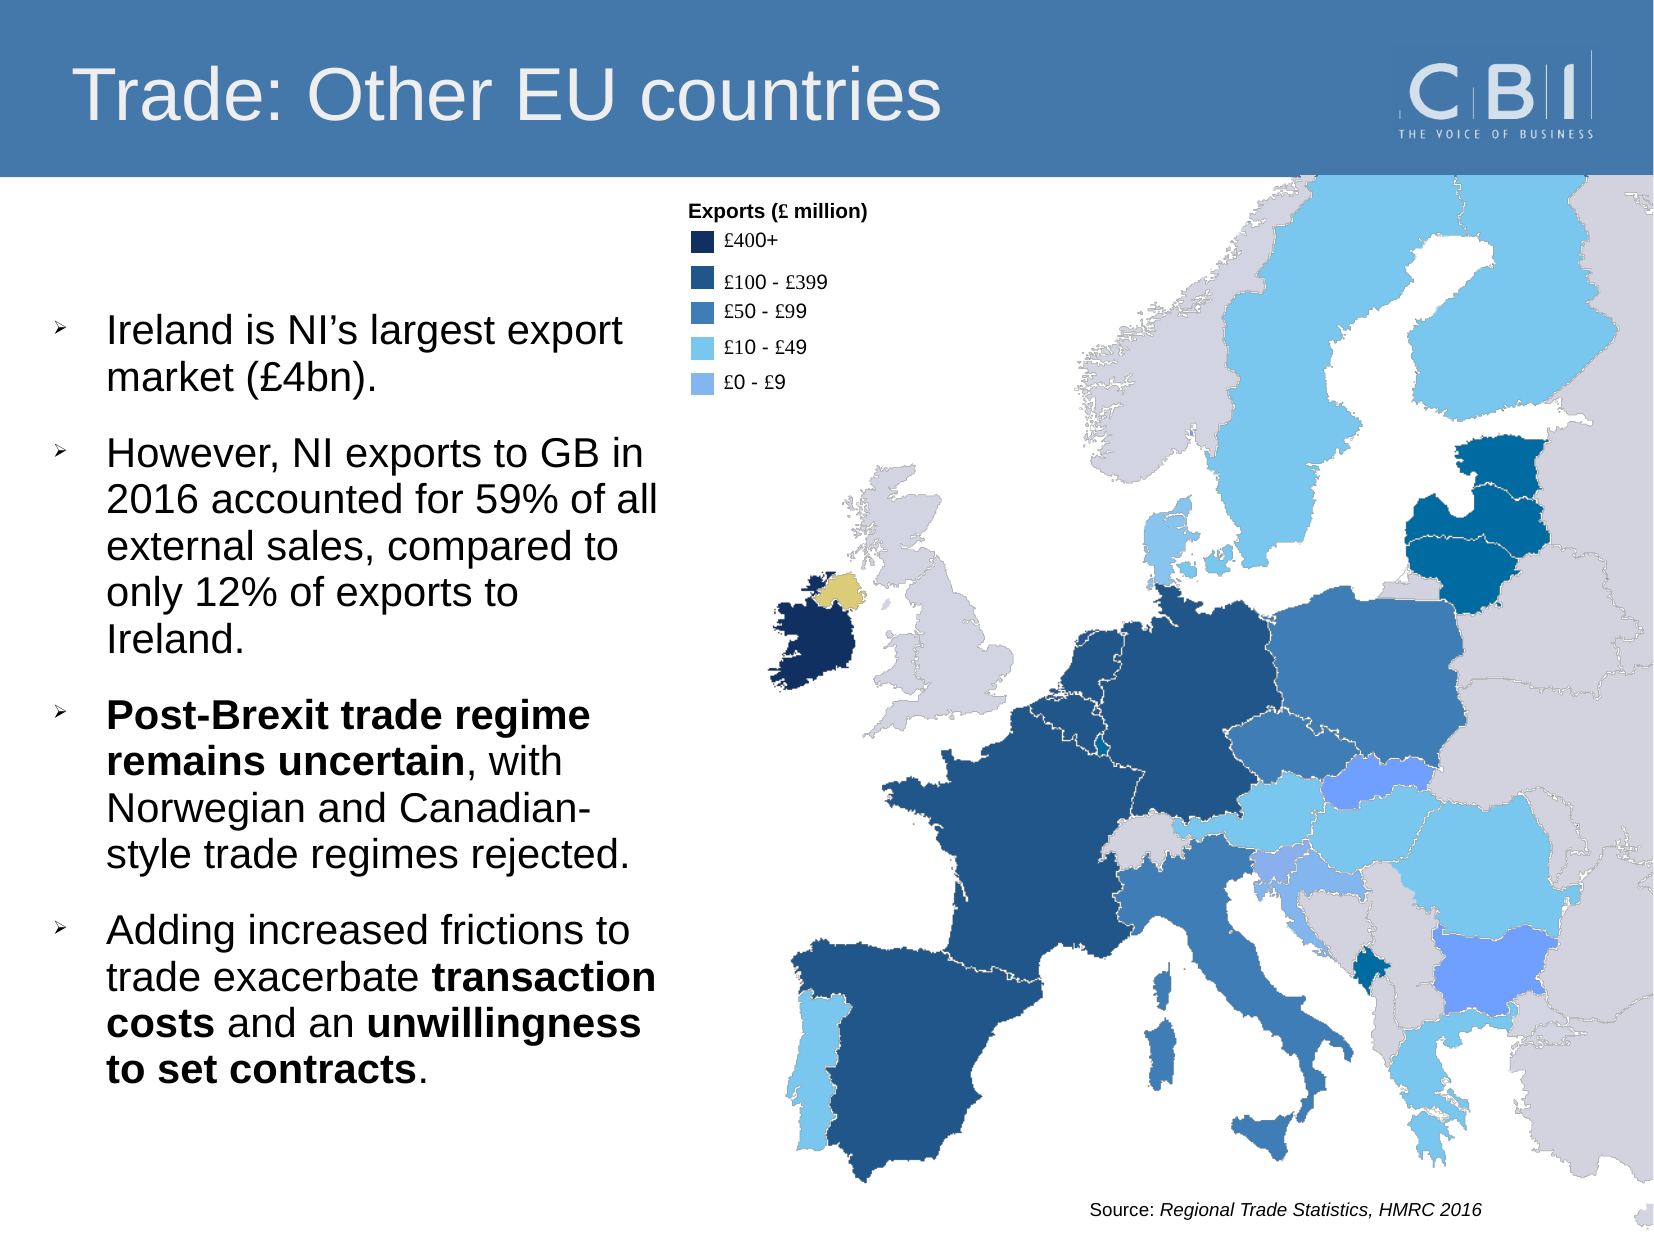

# Trade: Other EU countries
Exports (£ million)
£400+
£100 - £399
£50 - £99
Ireland is NI’s largest export market (£4bn).
However, NI exports to GB in 2016 accounted for 59% of all external sales, compared to only 12% of exports to Ireland.
Post-Brexit trade regime remains uncertain, with Norwegian and Canadian-style trade regimes rejected.
Adding increased frictions to trade exacerbate transaction costs and an unwillingness to set contracts.
£10 - £49
£0 - £9
Source: Regional Trade Statistics, HMRC 2016